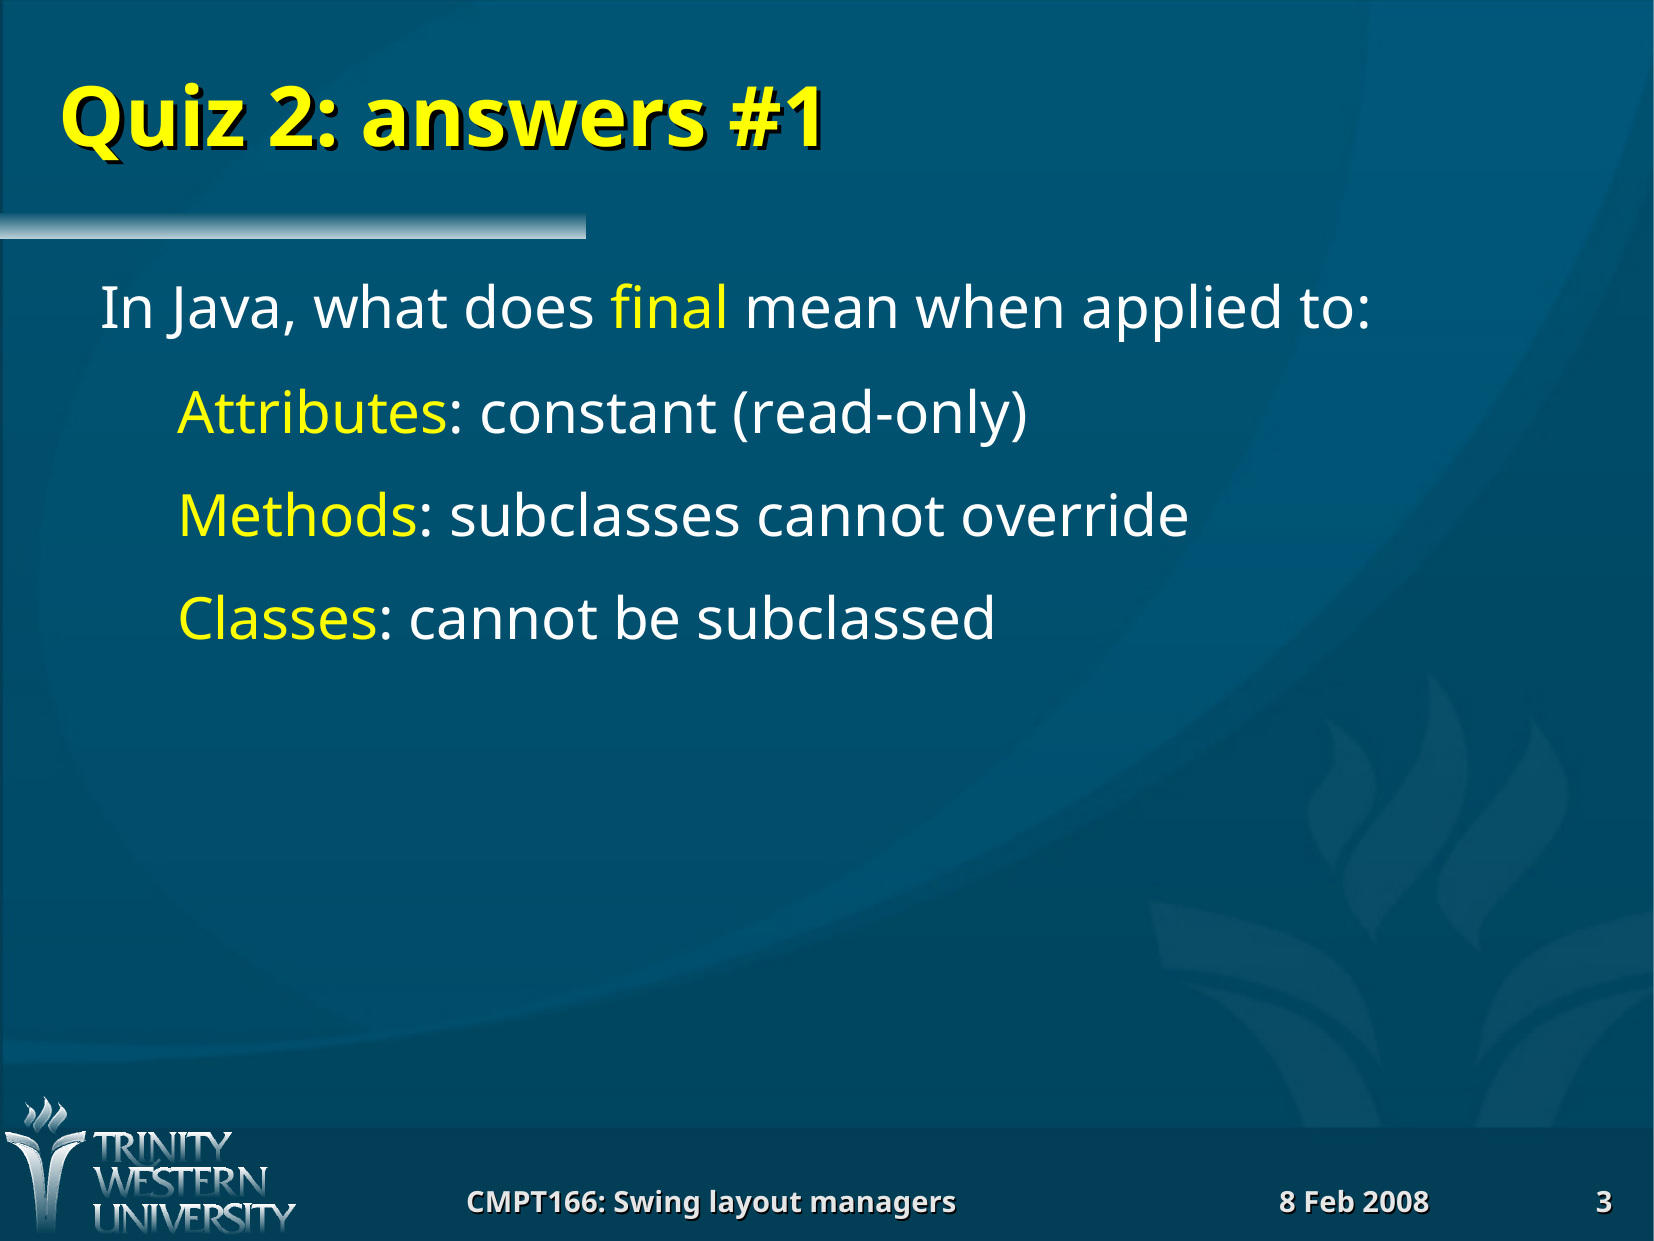

# Quiz 2: answers #1
In Java, what does final mean when applied to:
Attributes: constant (read-only)
Methods: subclasses cannot override
Classes: cannot be subclassed
CMPT166: Swing layout managers
8 Feb 2008
3